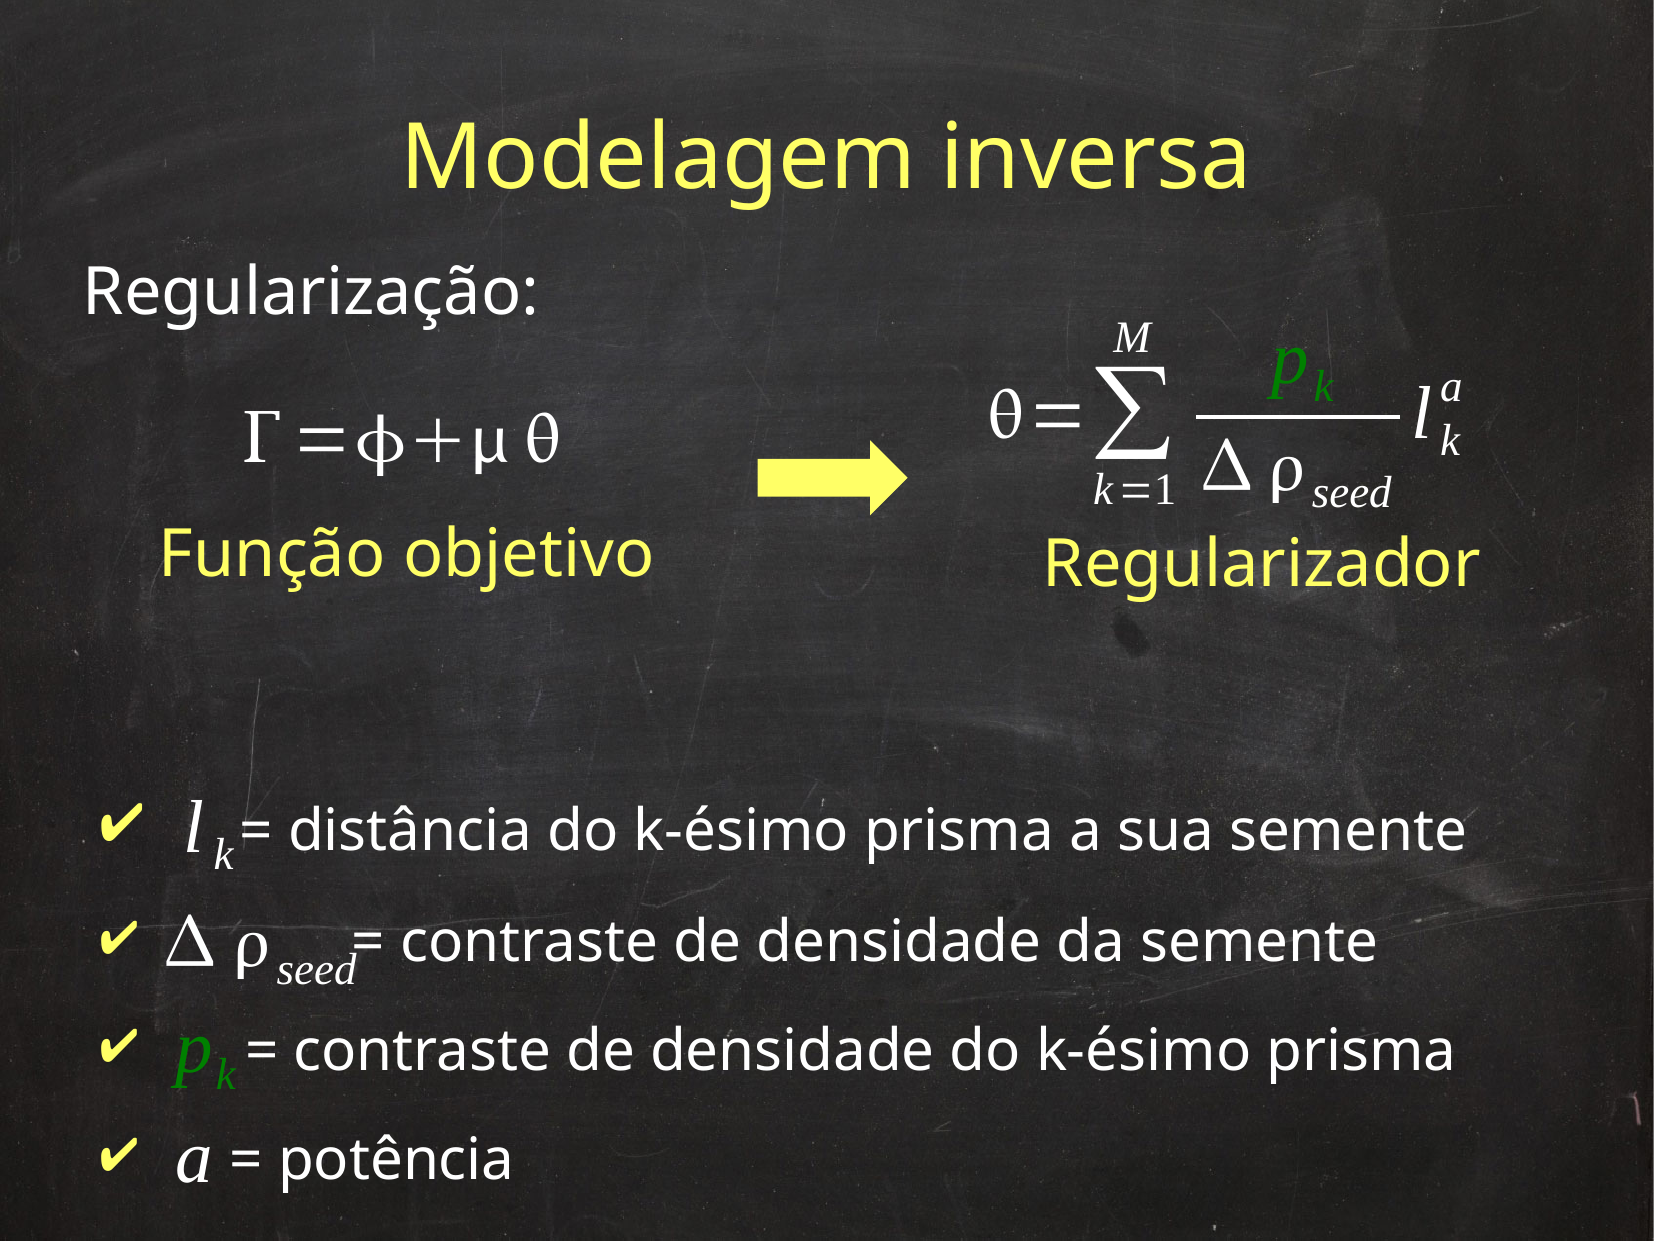

# Modelagem inversa
Regularização:
Função objetivo
Regularizador
 = distância do k-ésimo prisma a sua semente
 = contraste de densidade da semente
 = contraste de densidade do k-ésimo prisma
 = potência